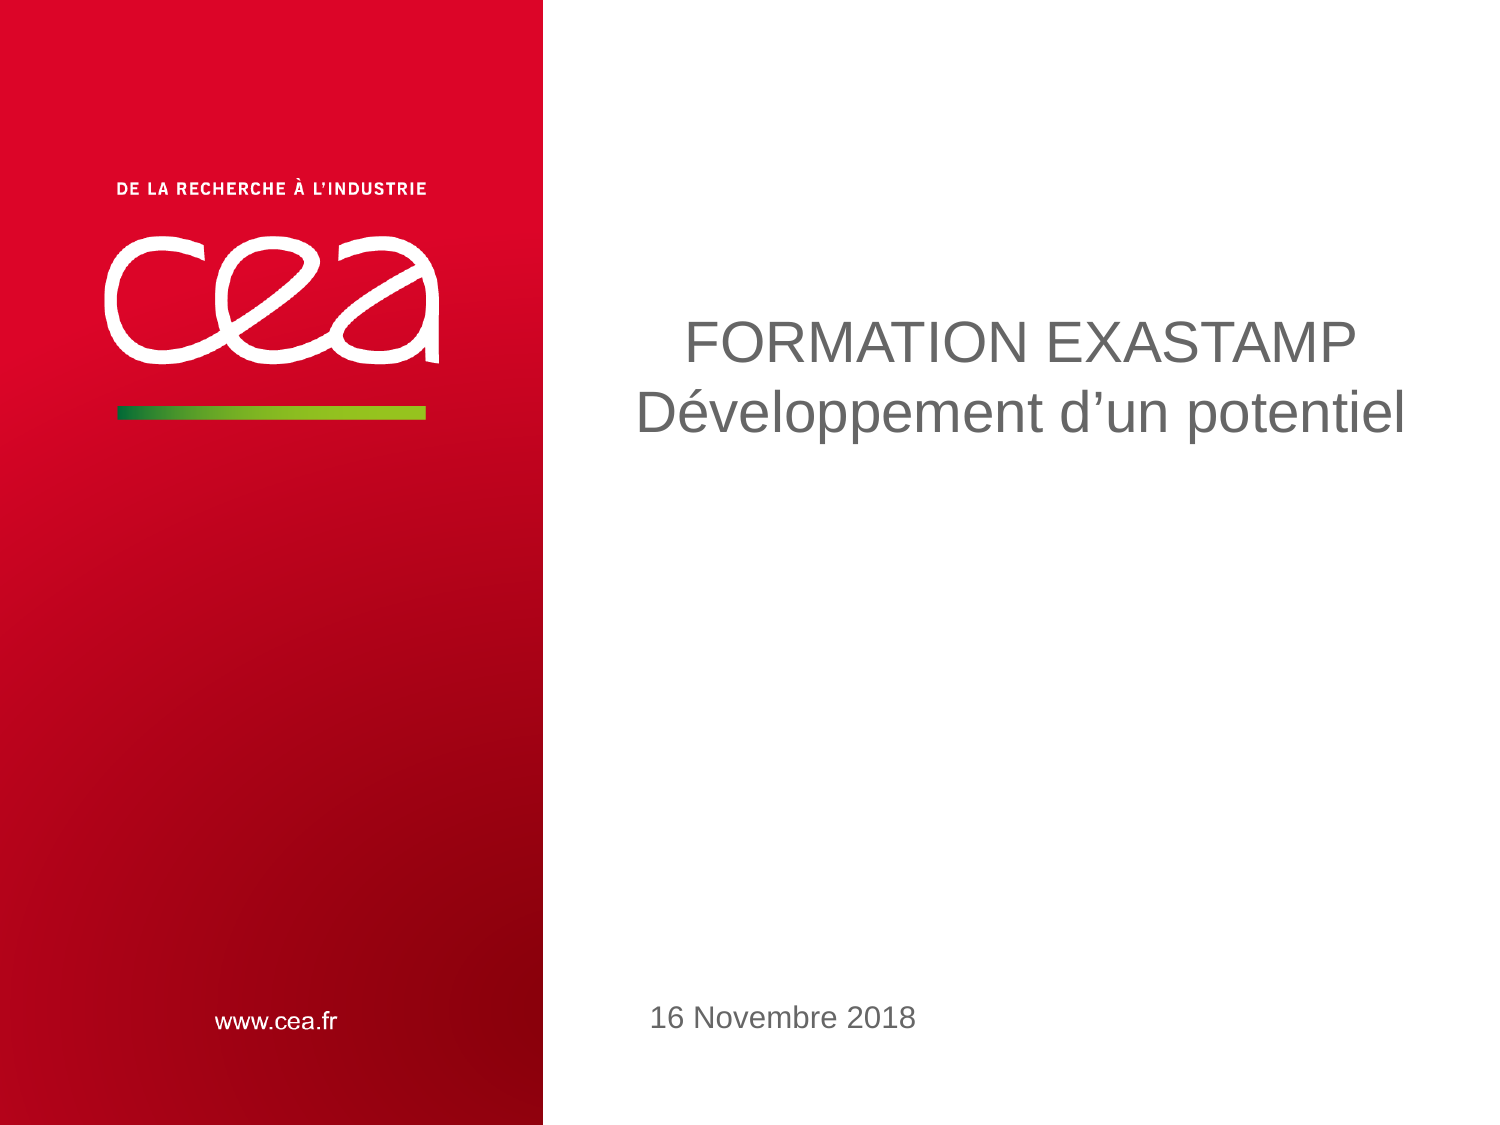

# Formation ExaStamp Développement d’un potentiel
16 Novembre 2018
| PAGE
Cargèse, 4 Octobre 2016